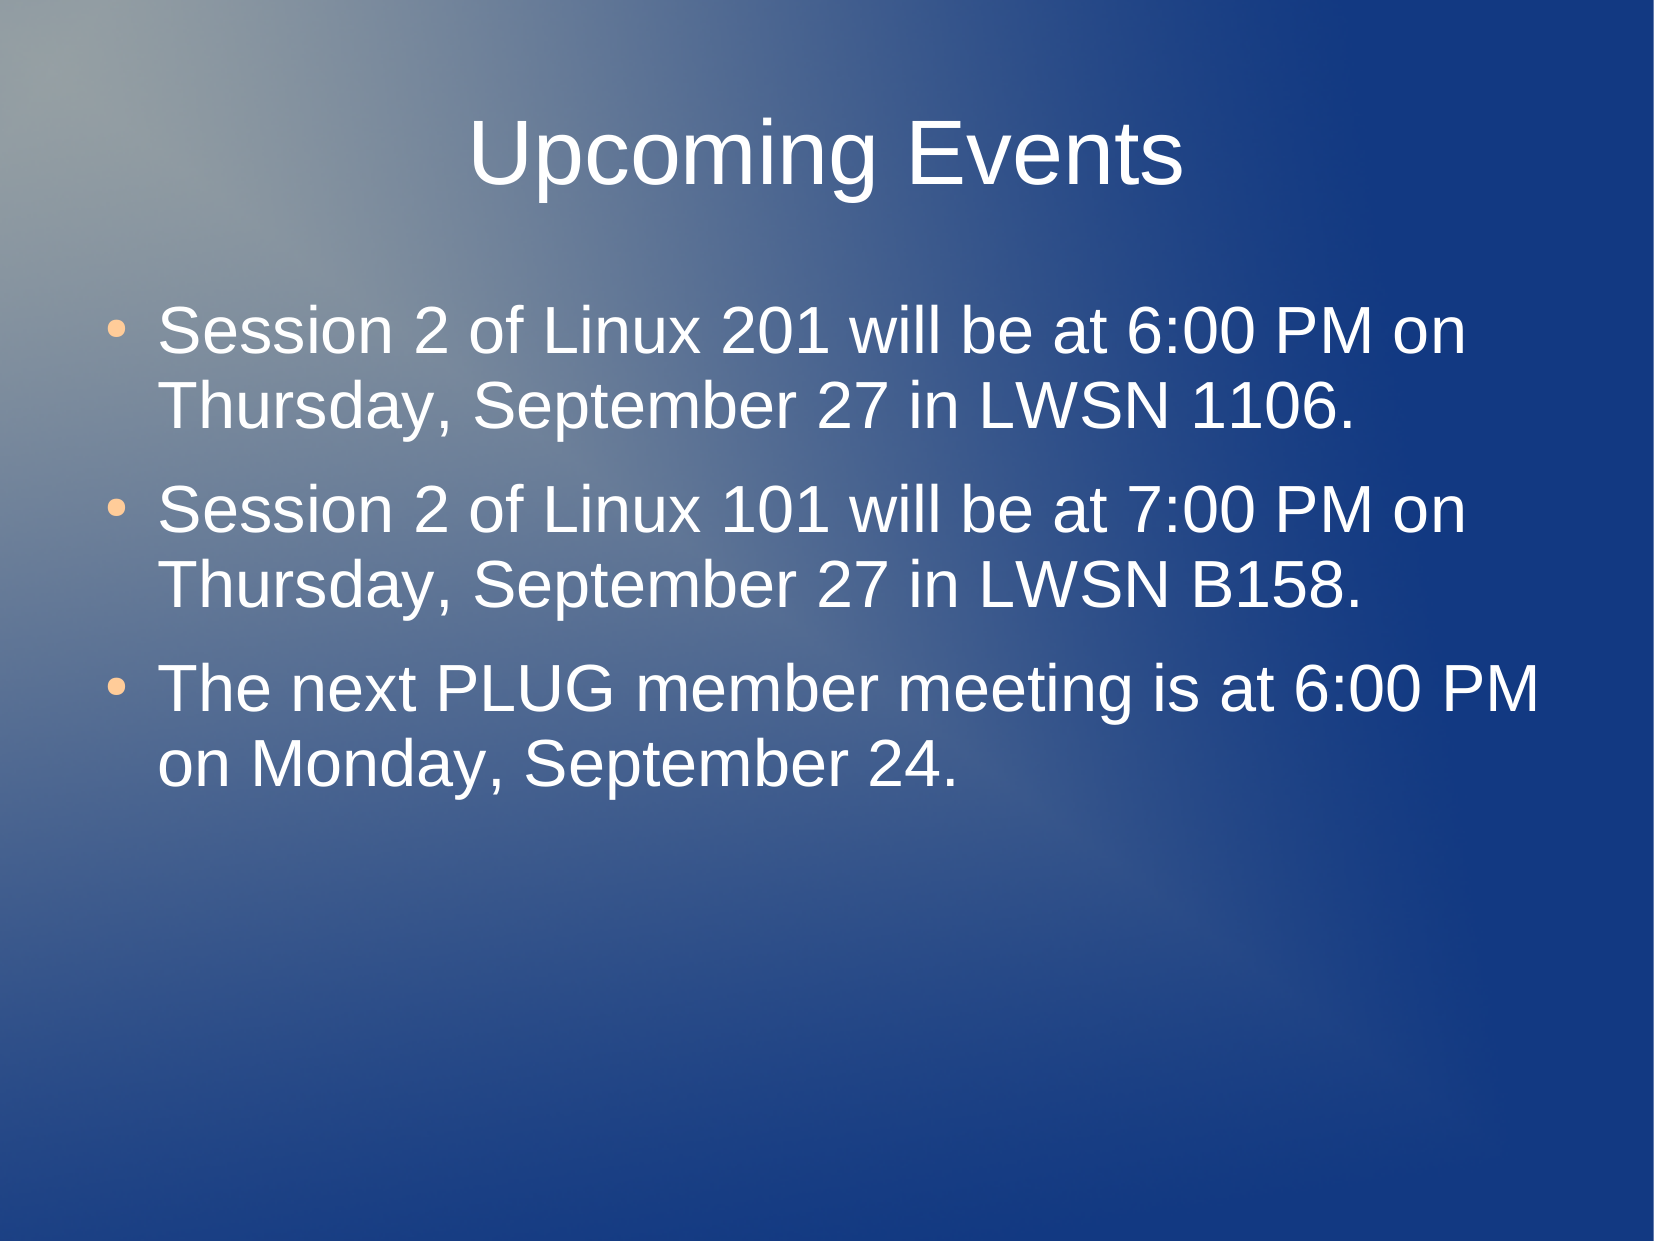

# Upcoming Events
Session 2 of Linux 201 will be at 6:00 PM on Thursday, September 27 in LWSN 1106.
Session 2 of Linux 101 will be at 7:00 PM on Thursday, September 27 in LWSN B158.
The next PLUG member meeting is at 6:00 PM on Monday, September 24.